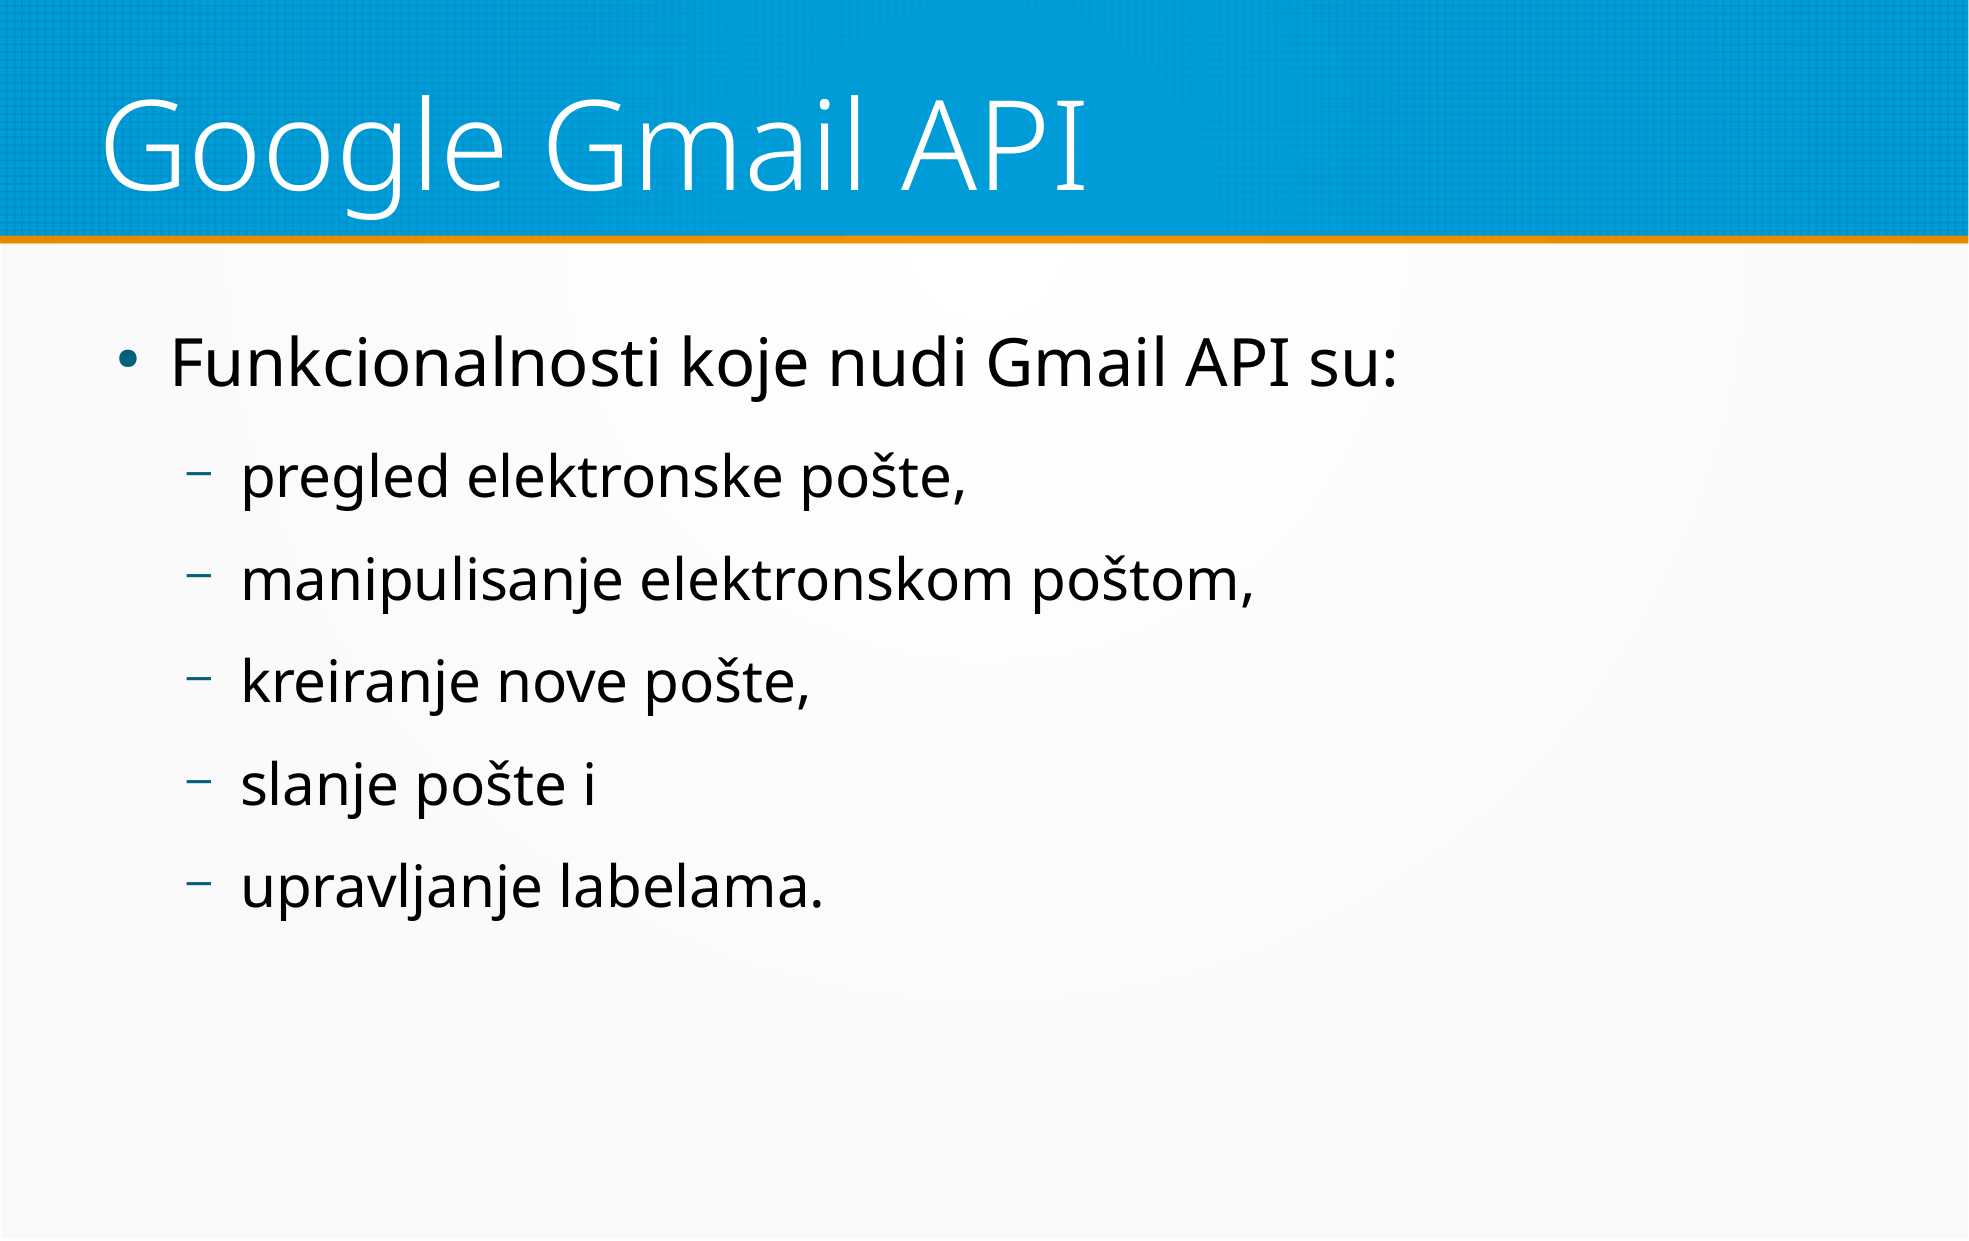

# Google Gmail API
Funkcionalnosti koje nudi Gmail API su:
pregled elektronske pošte,
manipulisanje elektronskom poštom,
kreiranje nove pošte,
slanje pošte i
upravljanje labelama.